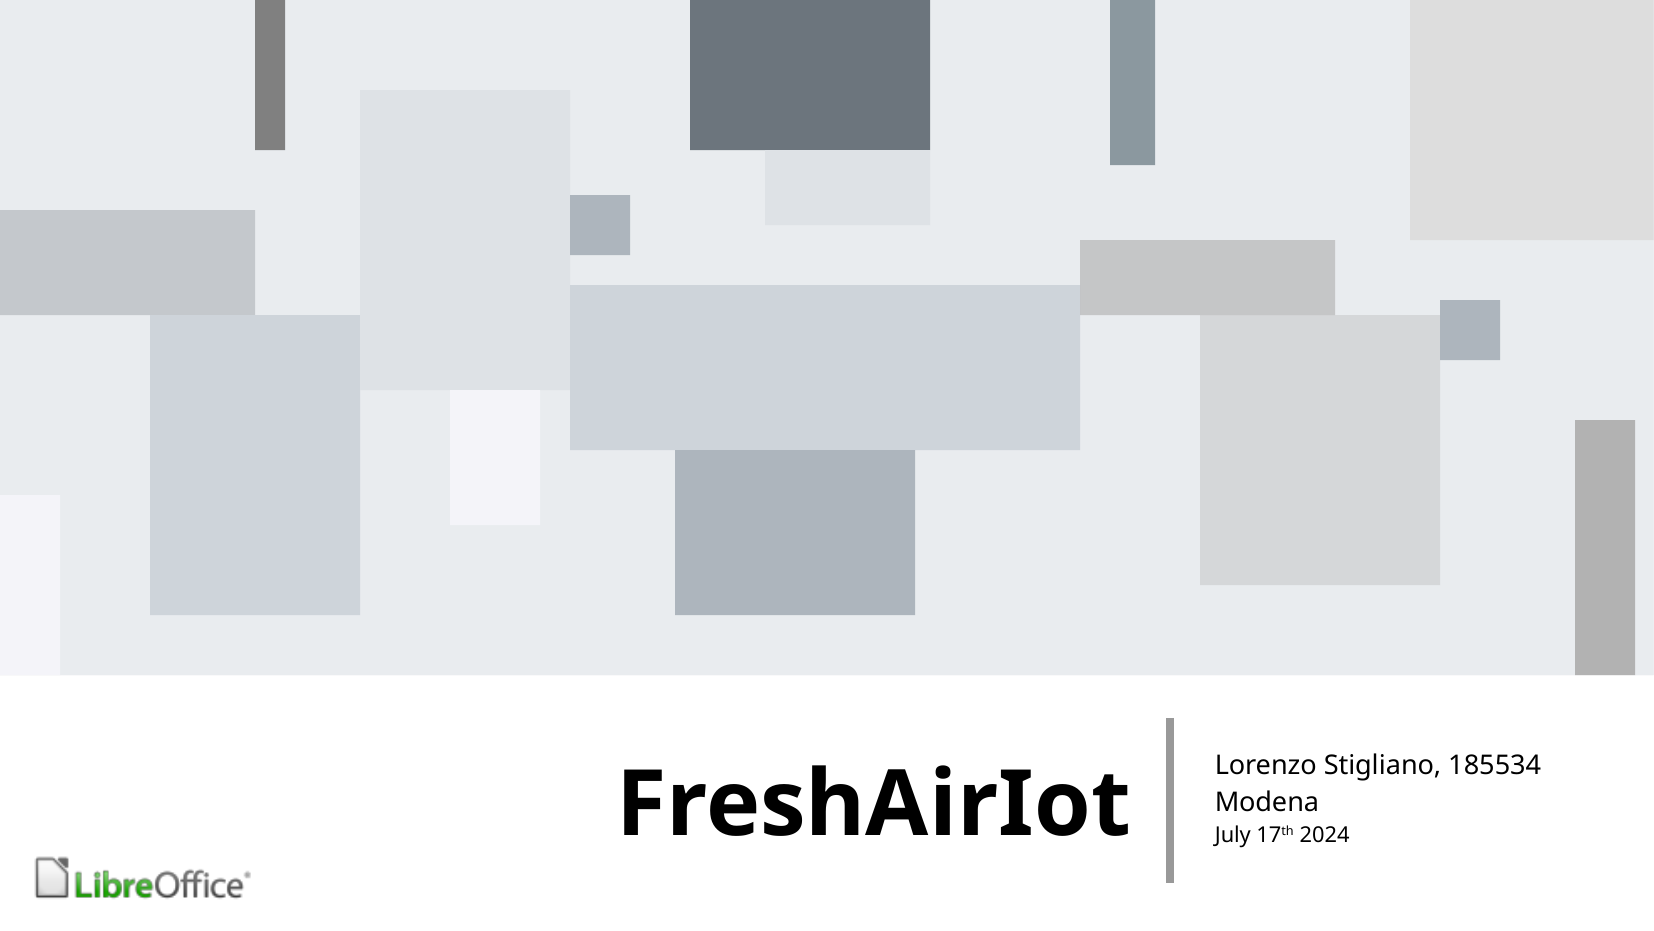

# FreshAirIot
Lorenzo Stigliano, 185534 Modena
July 17th 2024